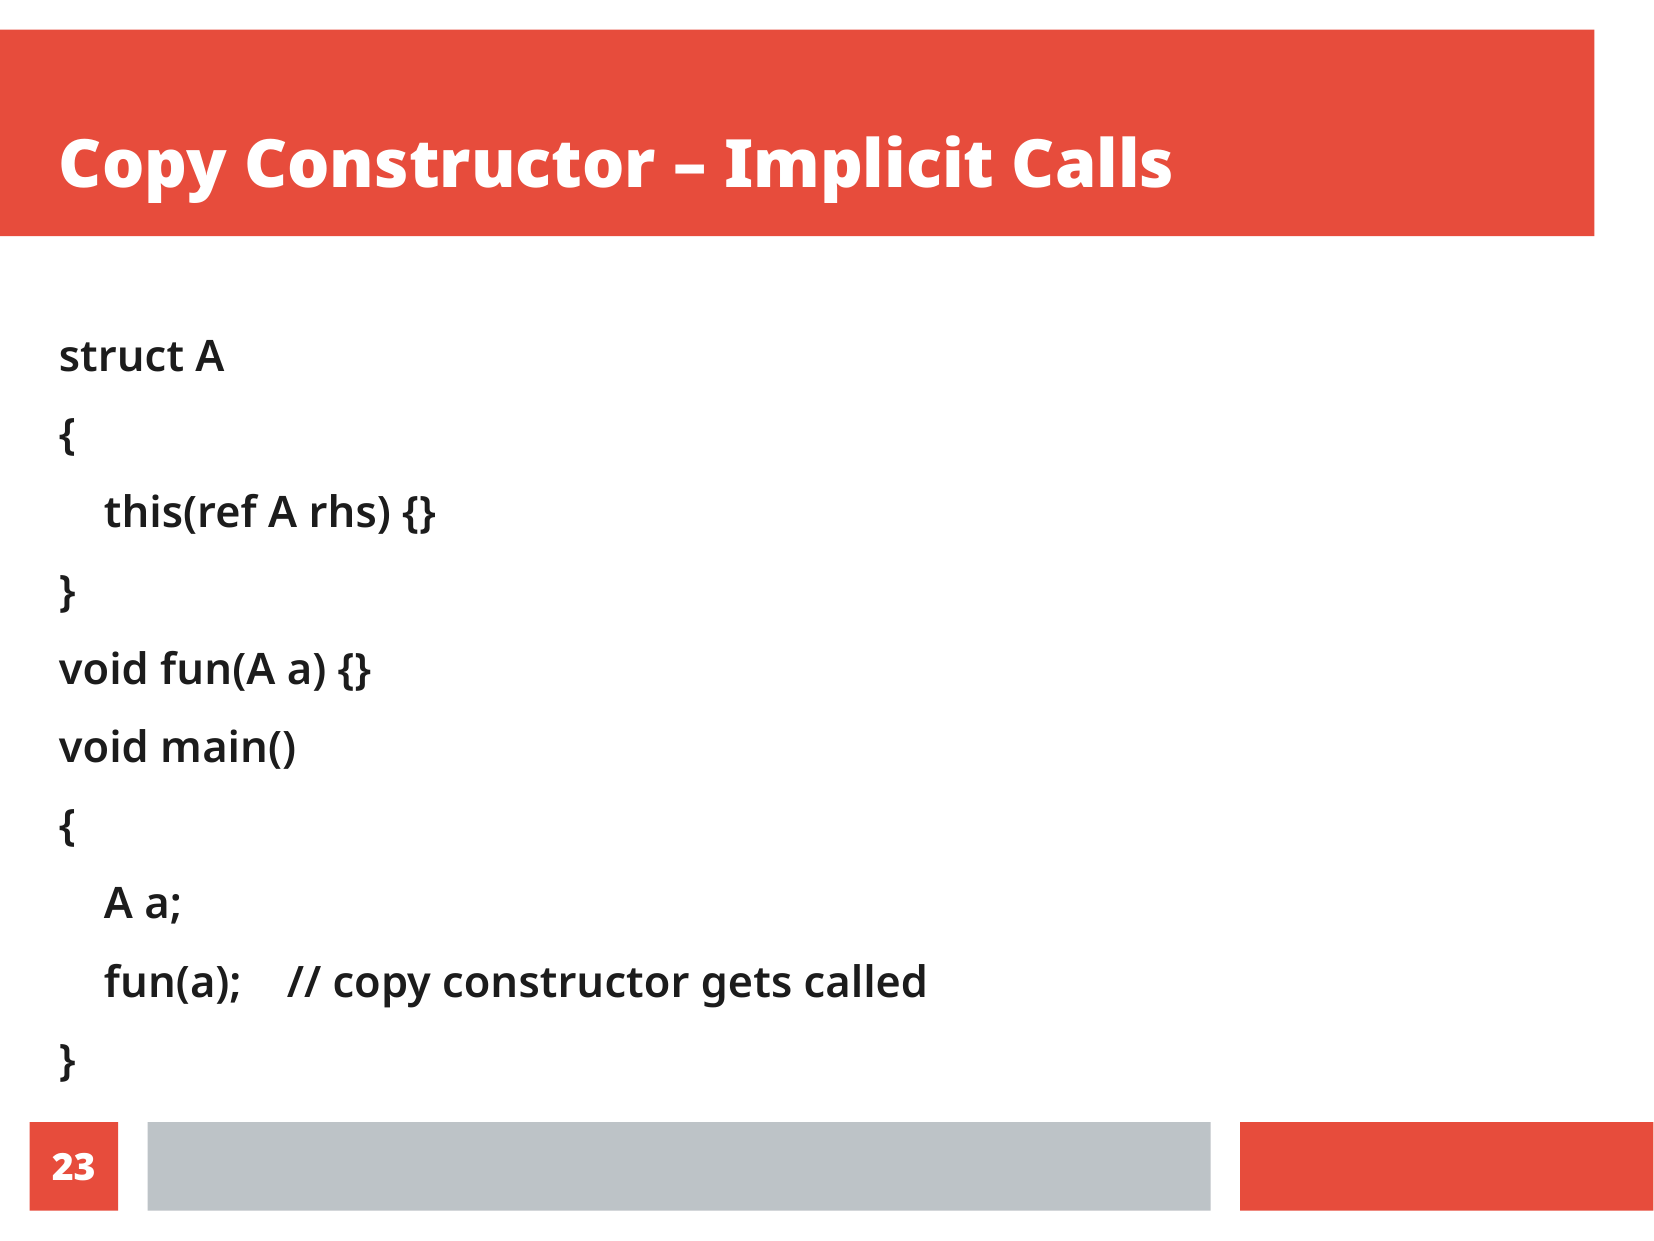

# Copy Constructor – Implicit Calls
struct A
{
 this(ref A rhs) {}
}
void fun(A a) {}
void main()
{
 A a;
 fun(a); // copy constructor gets called
}
23